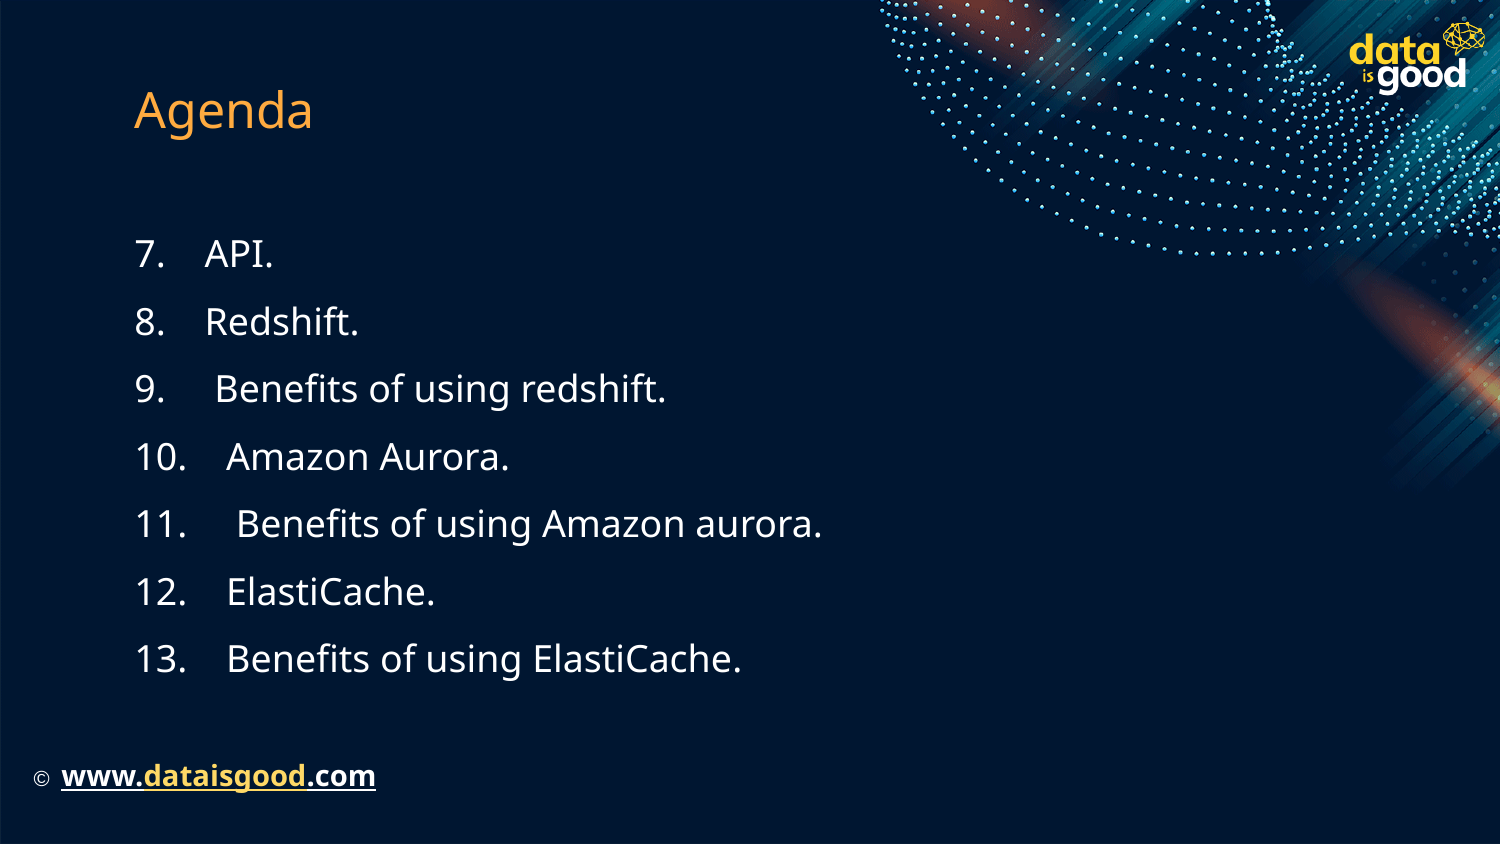

# Agenda
7. API.
8. Redshift.
9. Benefits of using redshift.
10. Amazon Aurora.
11. Benefits of using Amazon aurora.
12. ElastiCache.
13. Benefits of using ElastiCache.